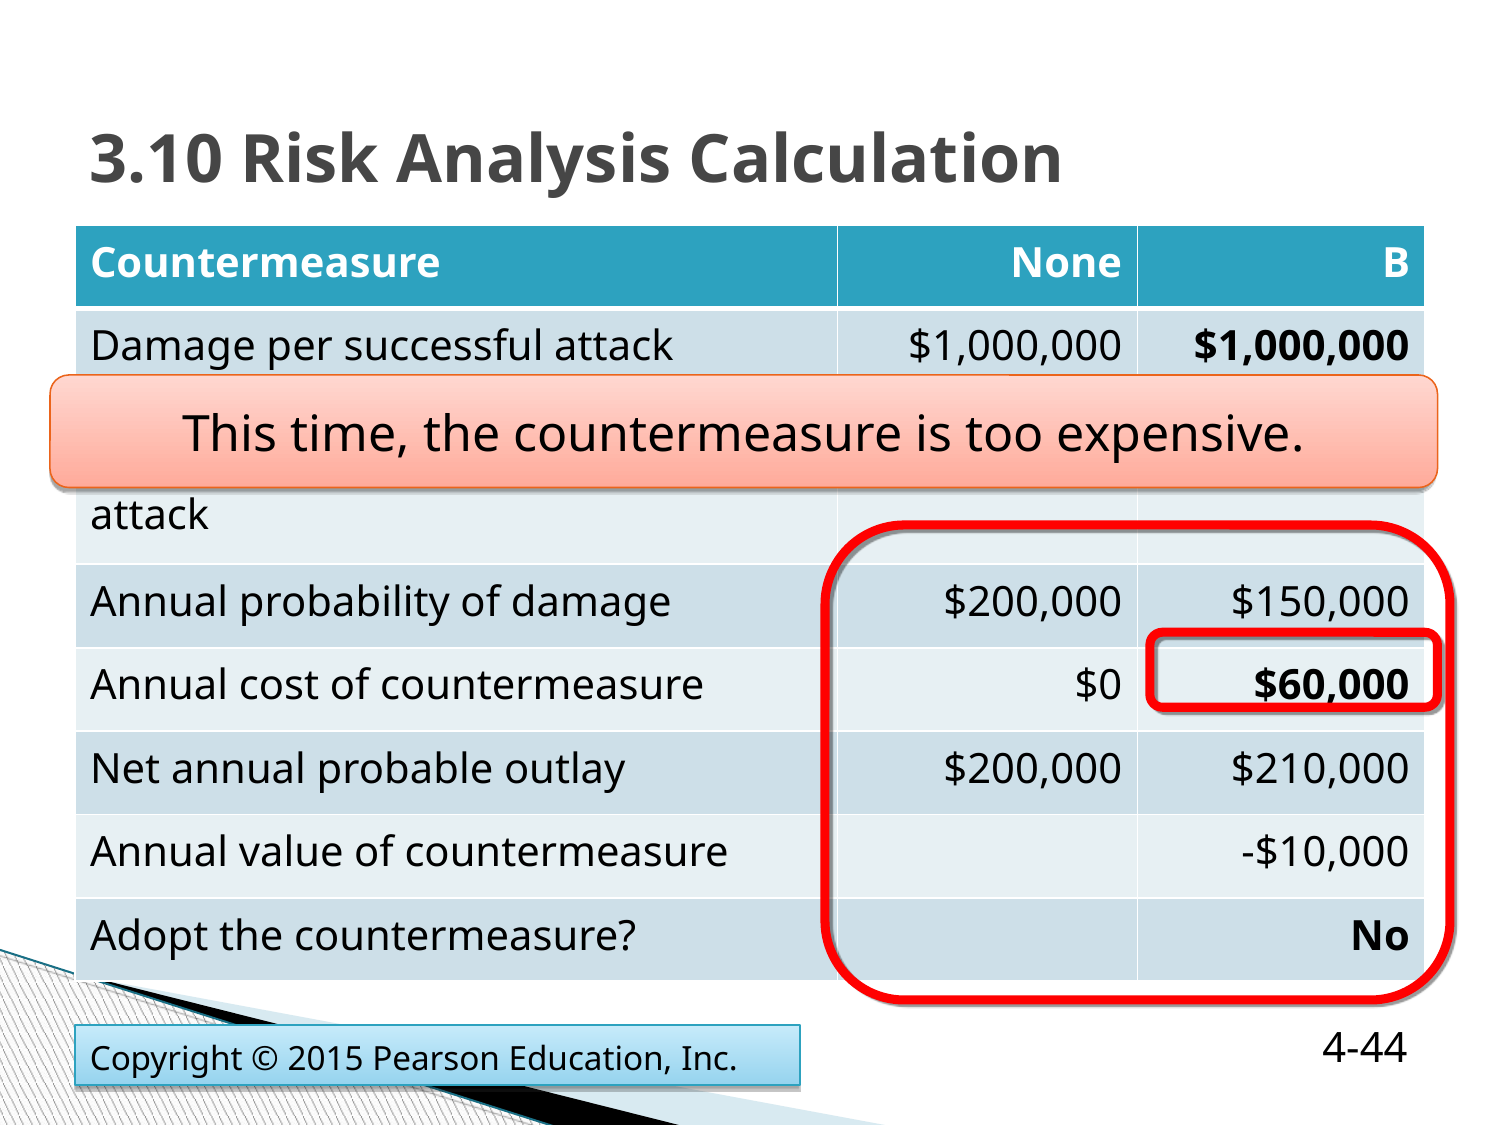

# 3.10 Risk Analysis Calculation
| Countermeasure | None | B |
| --- | --- | --- |
| Damage per successful attack | $1,000,000 | $1,000,000 |
| Annual probability of a successful attack | 20% | 15% |
| Annual probability of damage | $200,000 | $150,000 |
| Annual cost of countermeasure | $0 | $60,000 |
| Net annual probable outlay | $200,000 | $210,000 |
| Annual value of countermeasure | | -$10,000 |
| Adopt the countermeasure? | | No |
This time, the countermeasure is too expensive.
Copyright © 2015 Pearson Education, Inc.